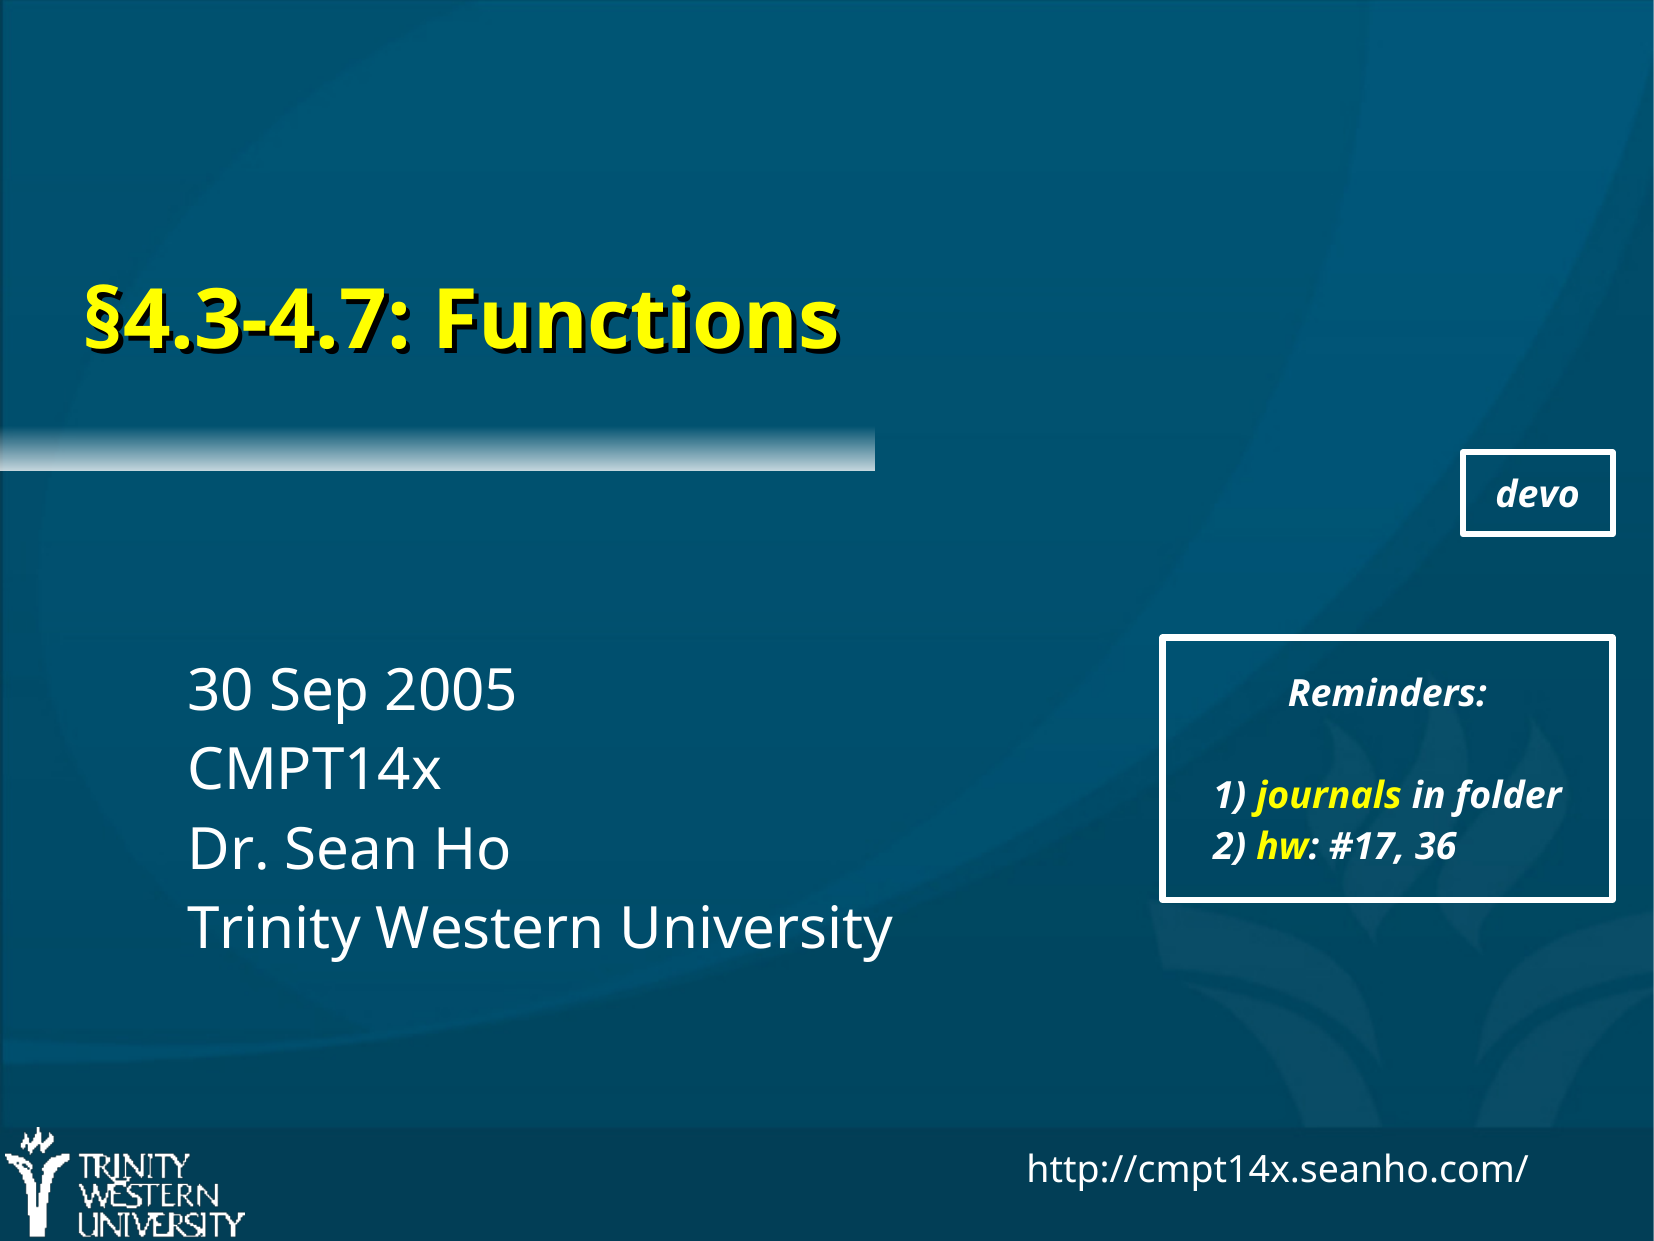

# §4.3-4.7: Functions
devo
30 Sep 2005
CMPT14x
Dr. Sean Ho
Trinity Western University
Reminders:
1) journals in folder
2) hw: #17, 36
http://cmpt14x.seanho.com/